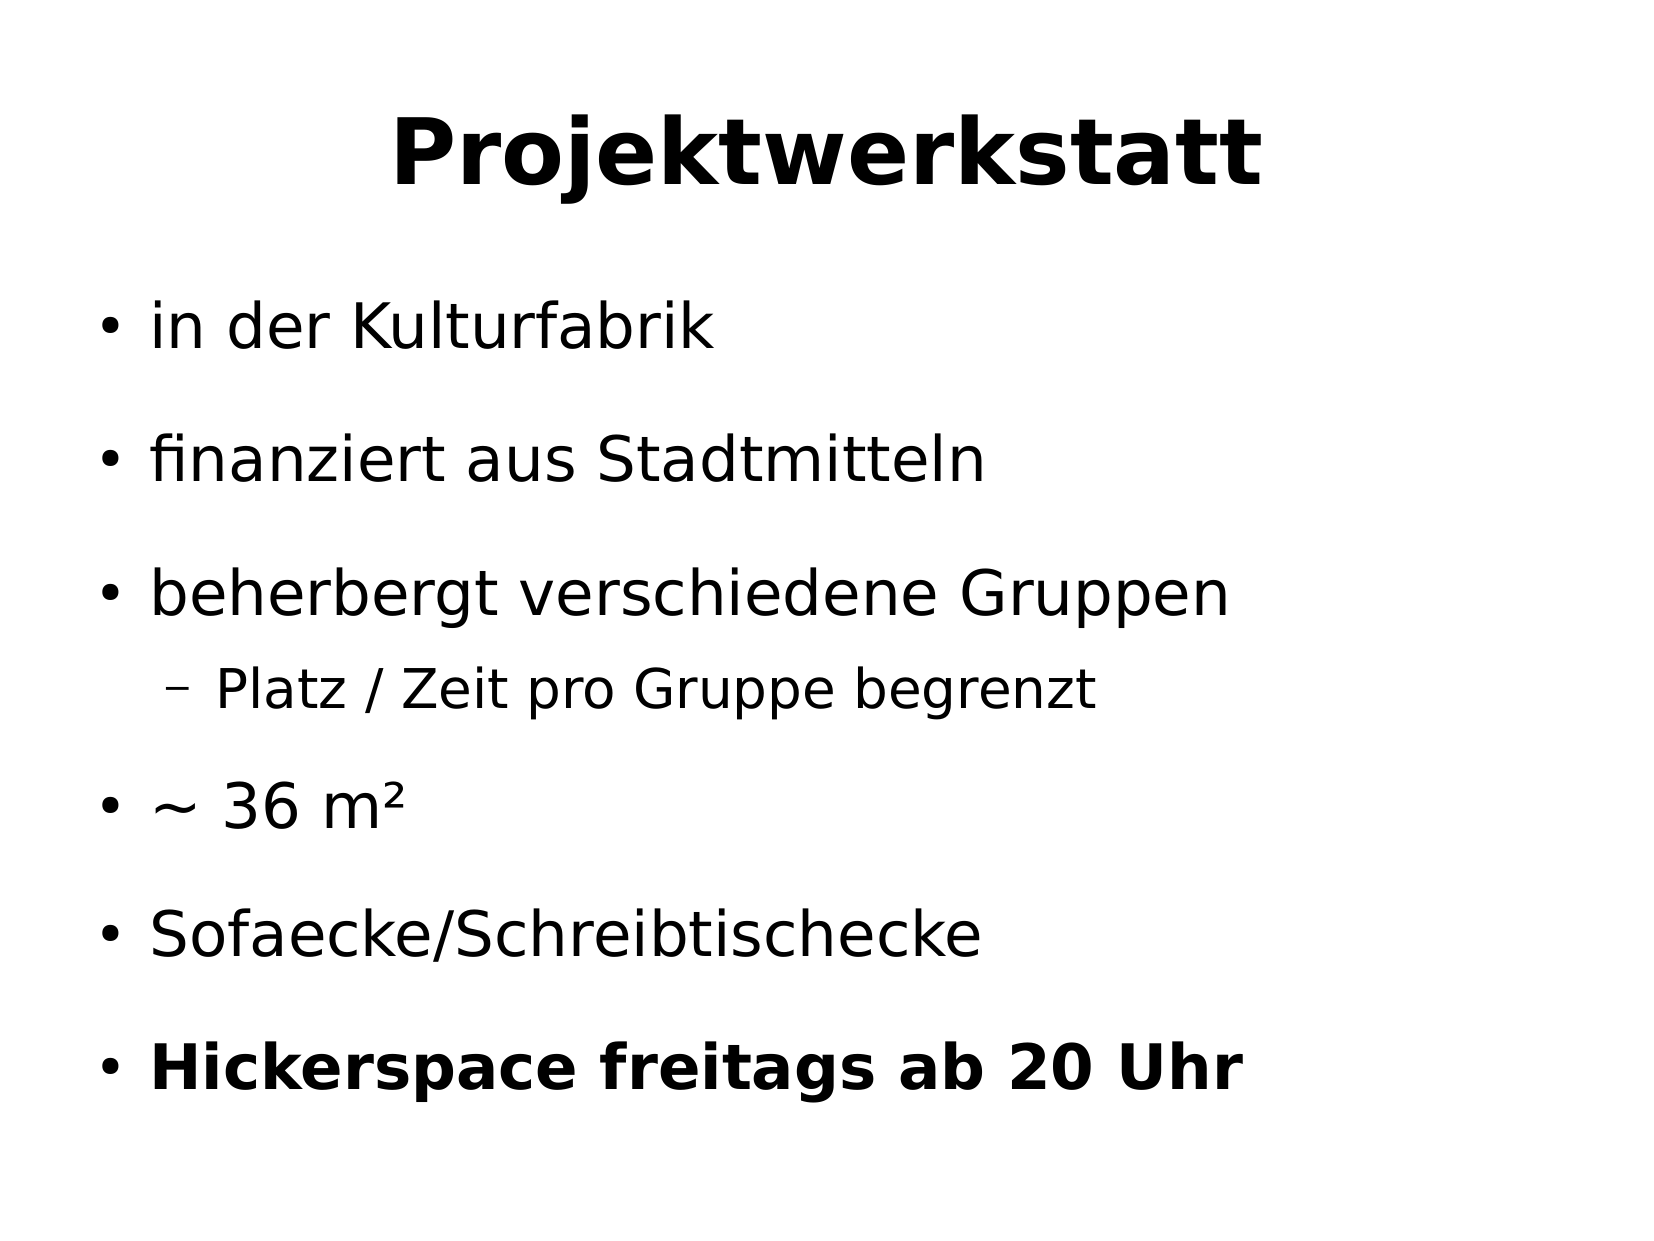

# Projektwerkstatt
in der Kulturfabrik
finanziert aus Stadtmitteln
beherbergt verschiedene Gruppen
Platz / Zeit pro Gruppe begrenzt
~ 36 m²
Sofaecke/Schreibtischecke
Hickerspace freitags ab 20 Uhr